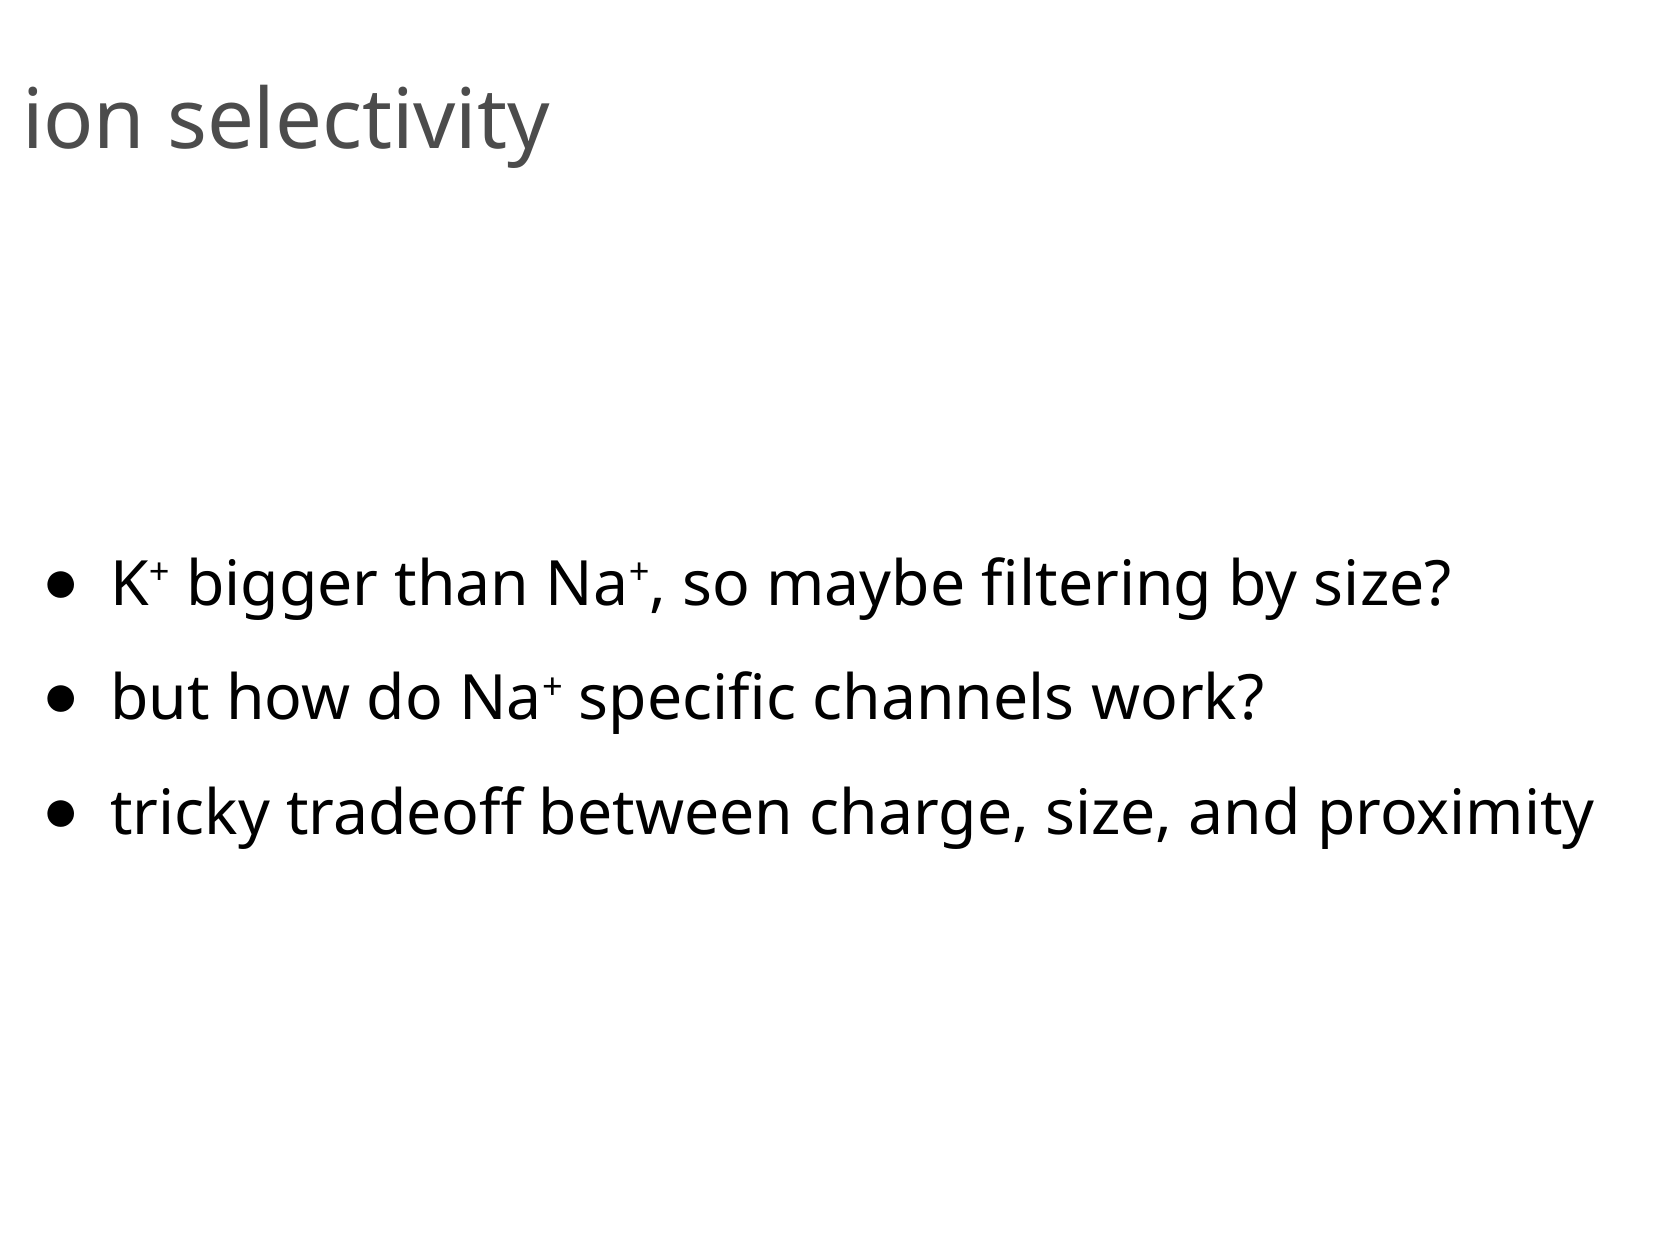

# ion selectivity
K+ bigger than Na+, so maybe filtering by size?
but how do Na+ specific channels work?
tricky tradeoff between charge, size, and proximity